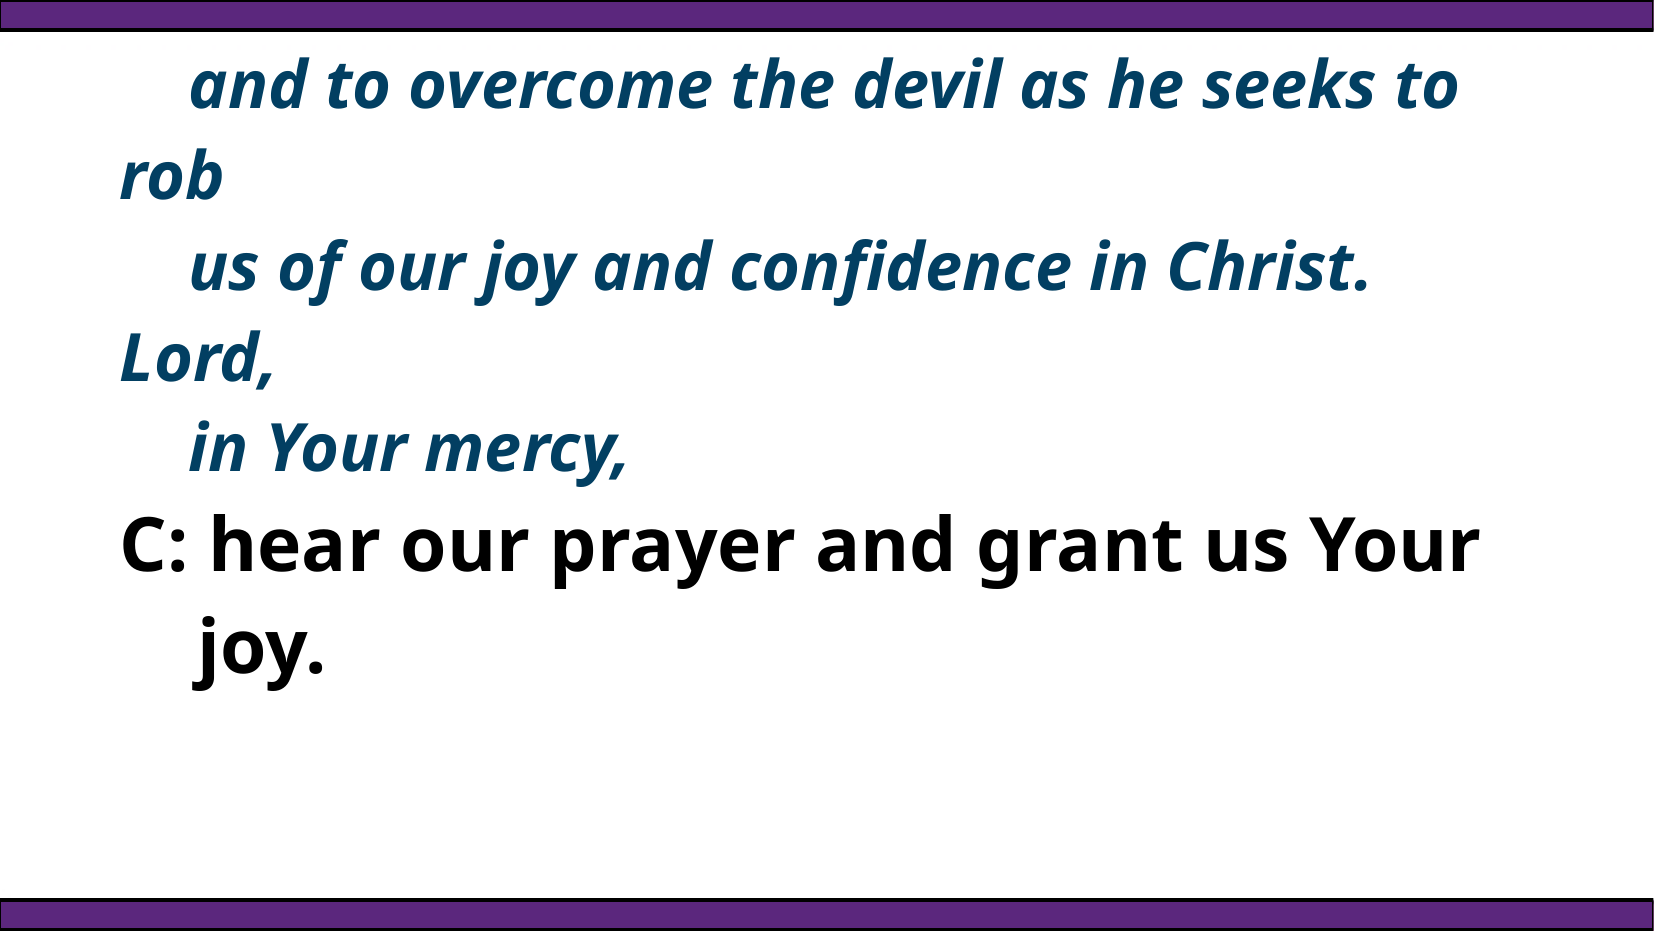

and to overcome the devil as he seeks to rob
 us of our joy and confidence in Christ. Lord,
 in Your mercy,
C: hear our prayer and grant us Your
 joy.